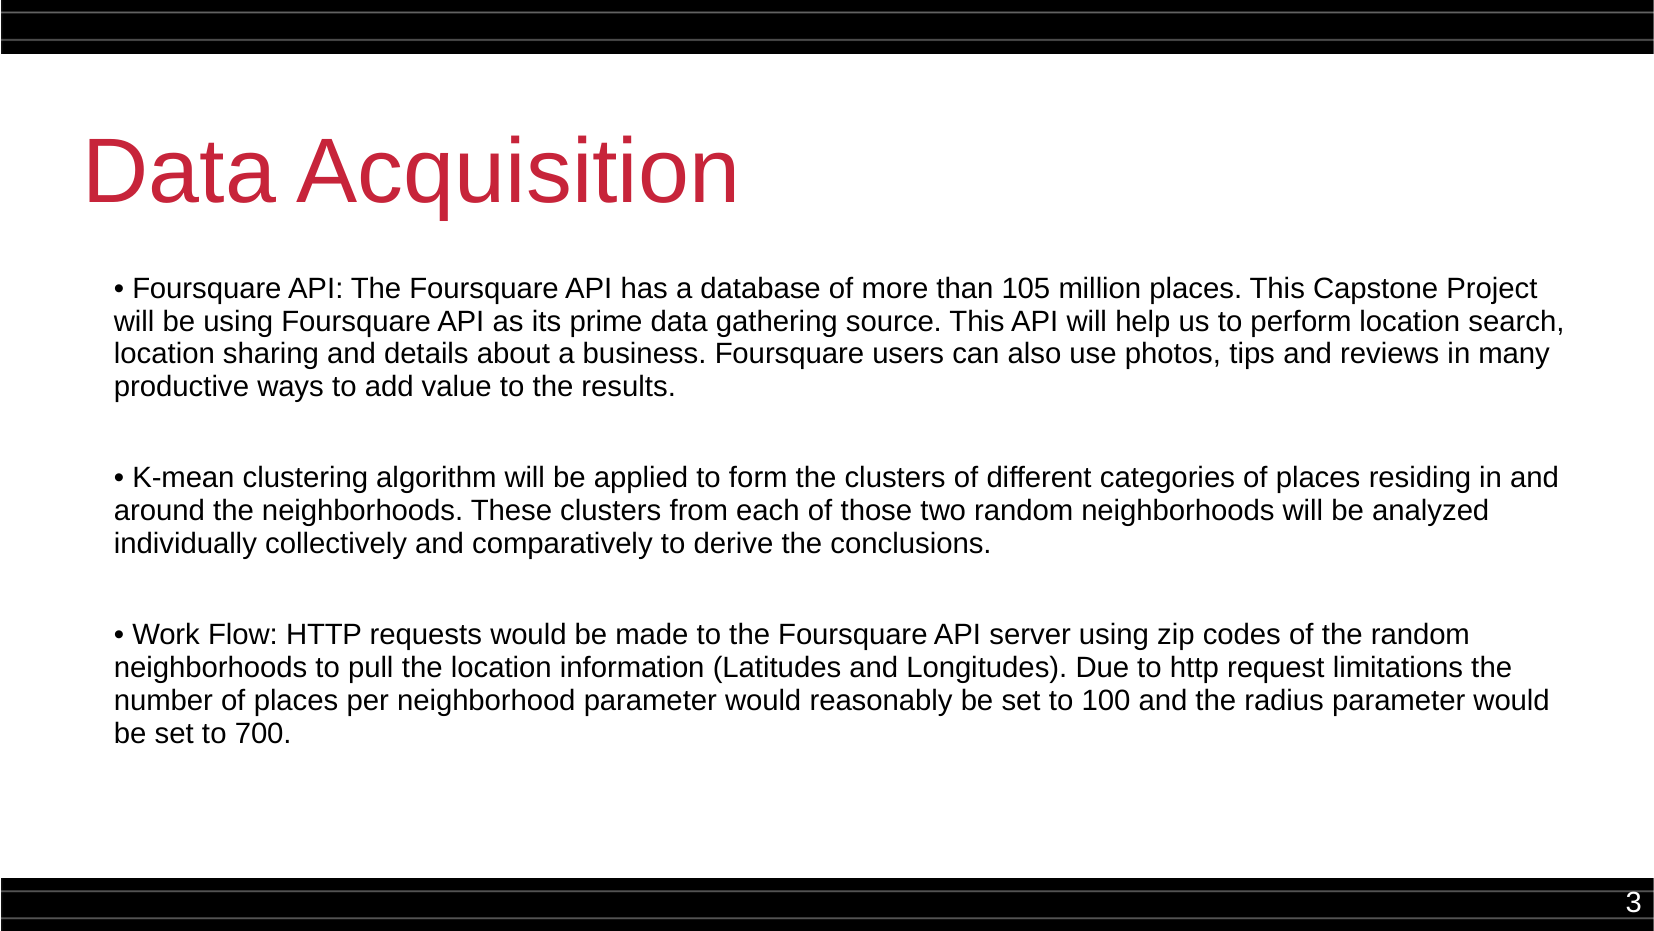

# Data Acquisition
• Foursquare API: The Foursquare API has a database of more than 105 million places. This Capstone Project will be using Foursquare API as its prime data gathering source. This API will help us to perform location search, location sharing and details about a business. Foursquare users can also use photos, tips and reviews in many productive ways to add value to the results.
• K-mean clustering algorithm will be applied to form the clusters of different categories of places residing in and around the neighborhoods. These clusters from each of those two random neighborhoods will be analyzed individually collectively and comparatively to derive the conclusions.
• Work Flow: HTTP requests would be made to the Foursquare API server using zip codes of the random neighborhoods to pull the location information (Latitudes and Longitudes). Due to http request limitations the number of places per neighborhood parameter would reasonably be set to 100 and the radius parameter would be set to 700.